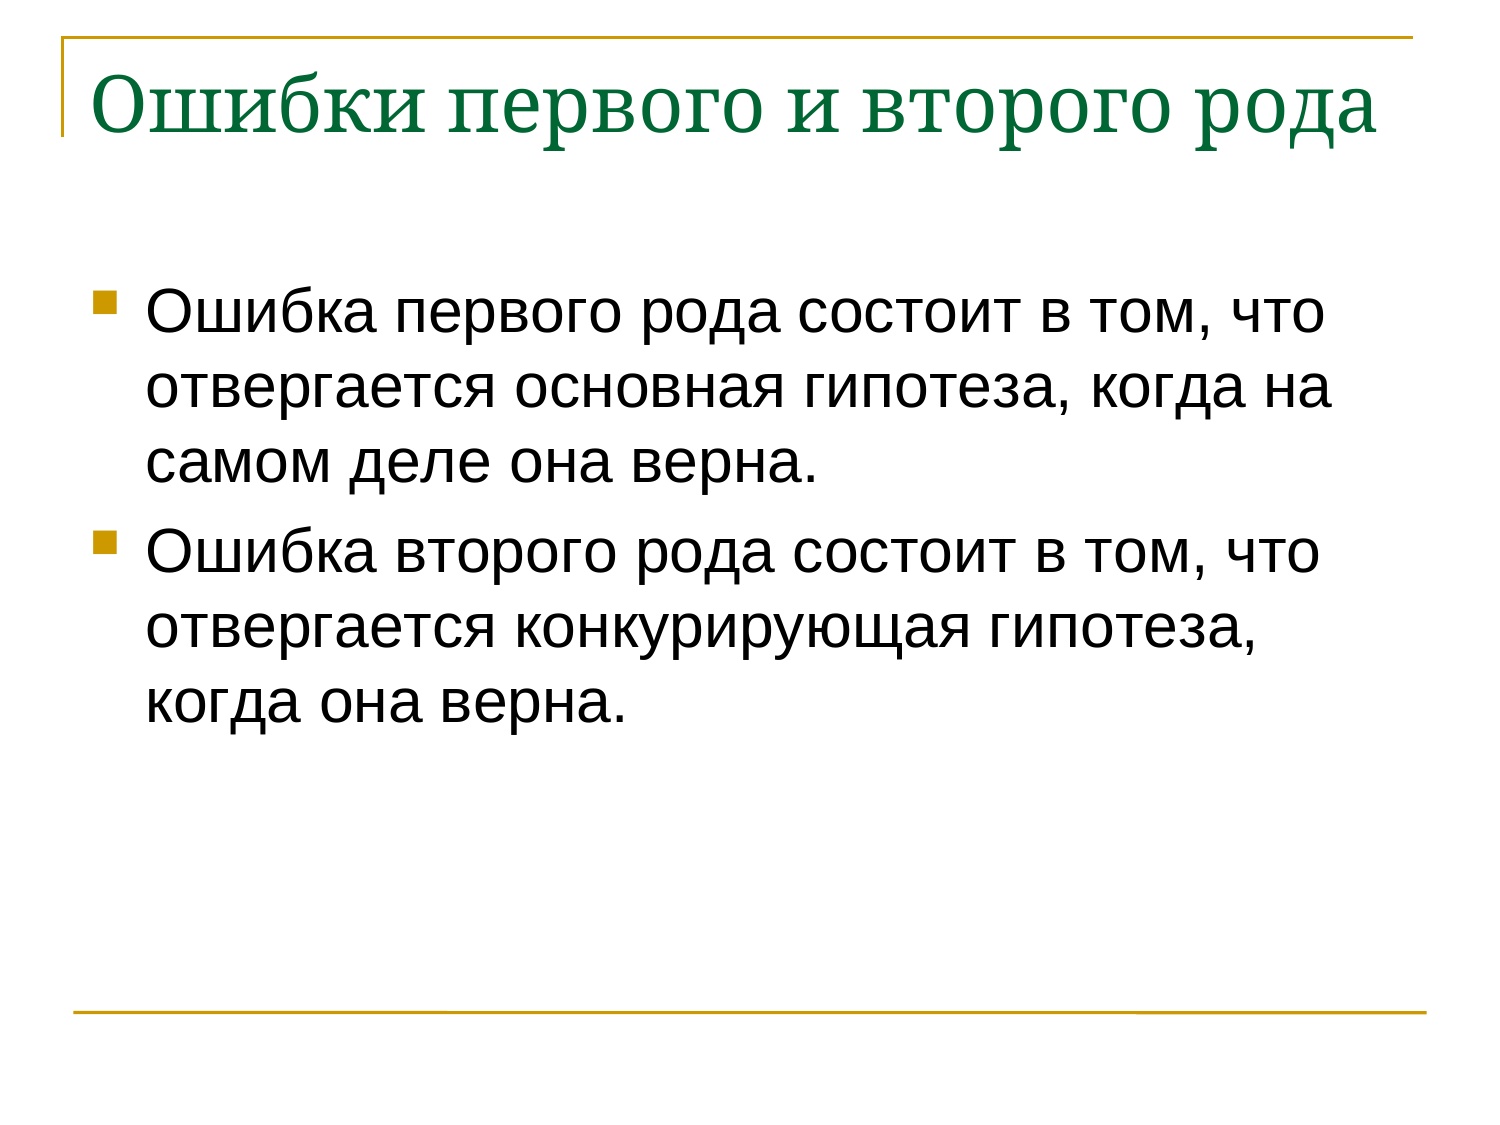

# Ошибки первого и второго рода
Ошибка первого рода состоит в том, что отвергается основная гипотеза, когда на самом деле она верна.
Ошибка второго рода состоит в том, что отвергается конкурирующая гипотеза, когда она верна.